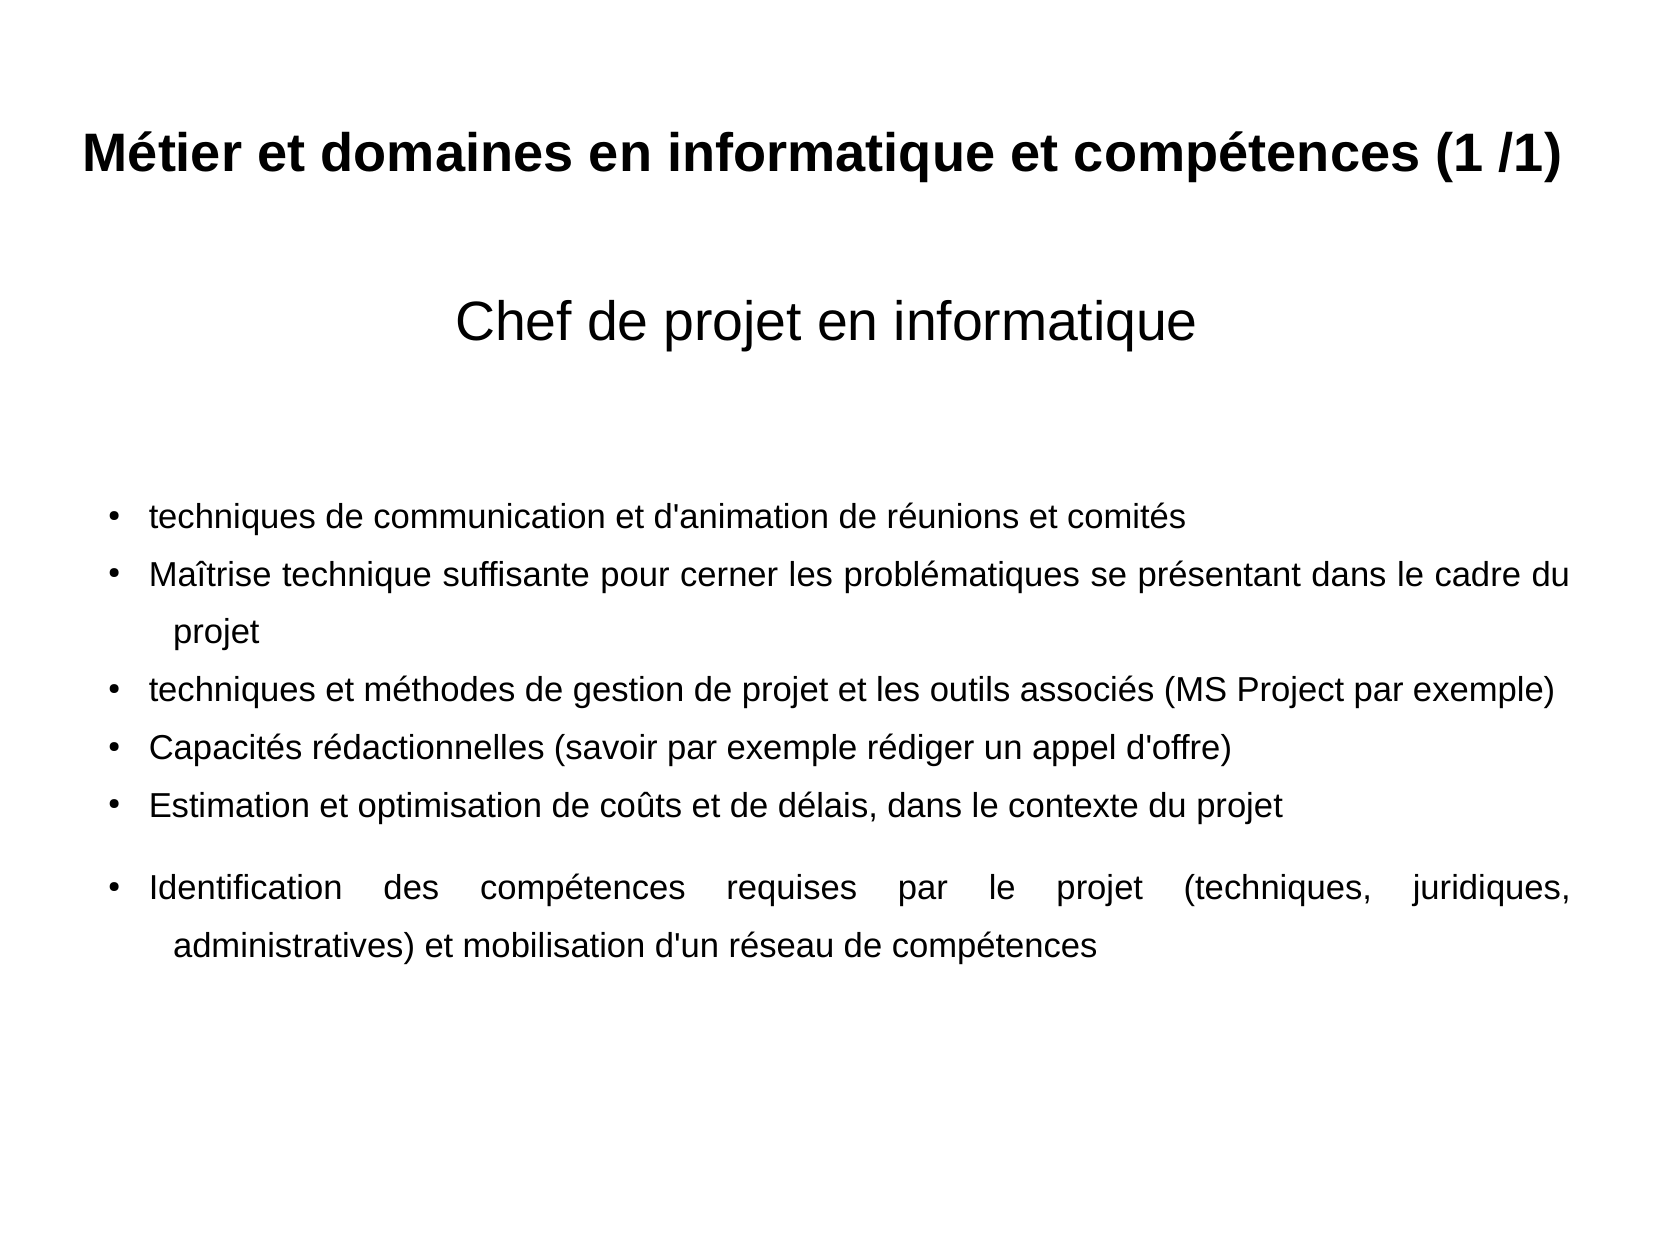

# Métier et domaines en informatique et compétences (1 /1)
Chef de projet en informatique
techniques de communication et d'animation de réunions et comités
Maîtrise technique suffisante pour cerner les problématiques se présentant dans le cadre du projet
techniques et méthodes de gestion de projet et les outils associés (MS Project par exemple)
Capacités rédactionnelles (savoir par exemple rédiger un appel d'offre)
Estimation et optimisation de coûts et de délais, dans le contexte du projet
Identification des compétences requises par le projet (techniques, juridiques, administratives) et mobilisation d'un réseau de compétences